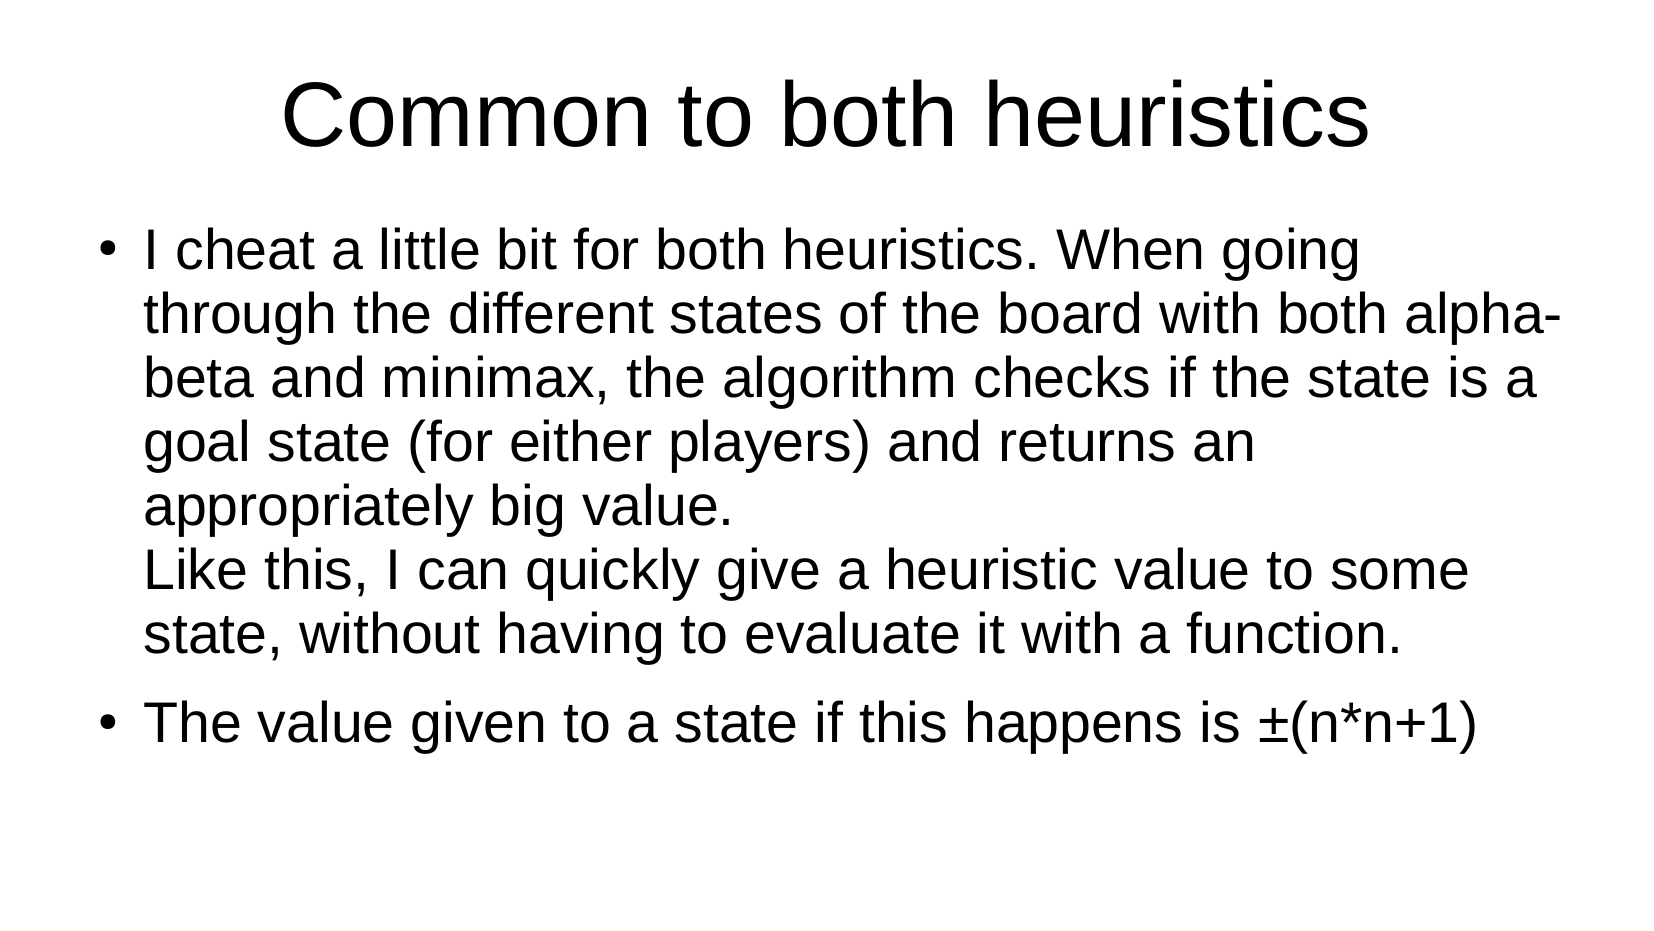

# Common to both heuristics
I cheat a little bit for both heuristics. When going through the different states of the board with both alpha-beta and minimax, the algorithm checks if the state is a goal state (for either players) and returns an appropriately big value.
Like this, I can quickly give a heuristic value to some state, without having to evaluate it with a function.
The value given to a state if this happens is ±(n*n+1)